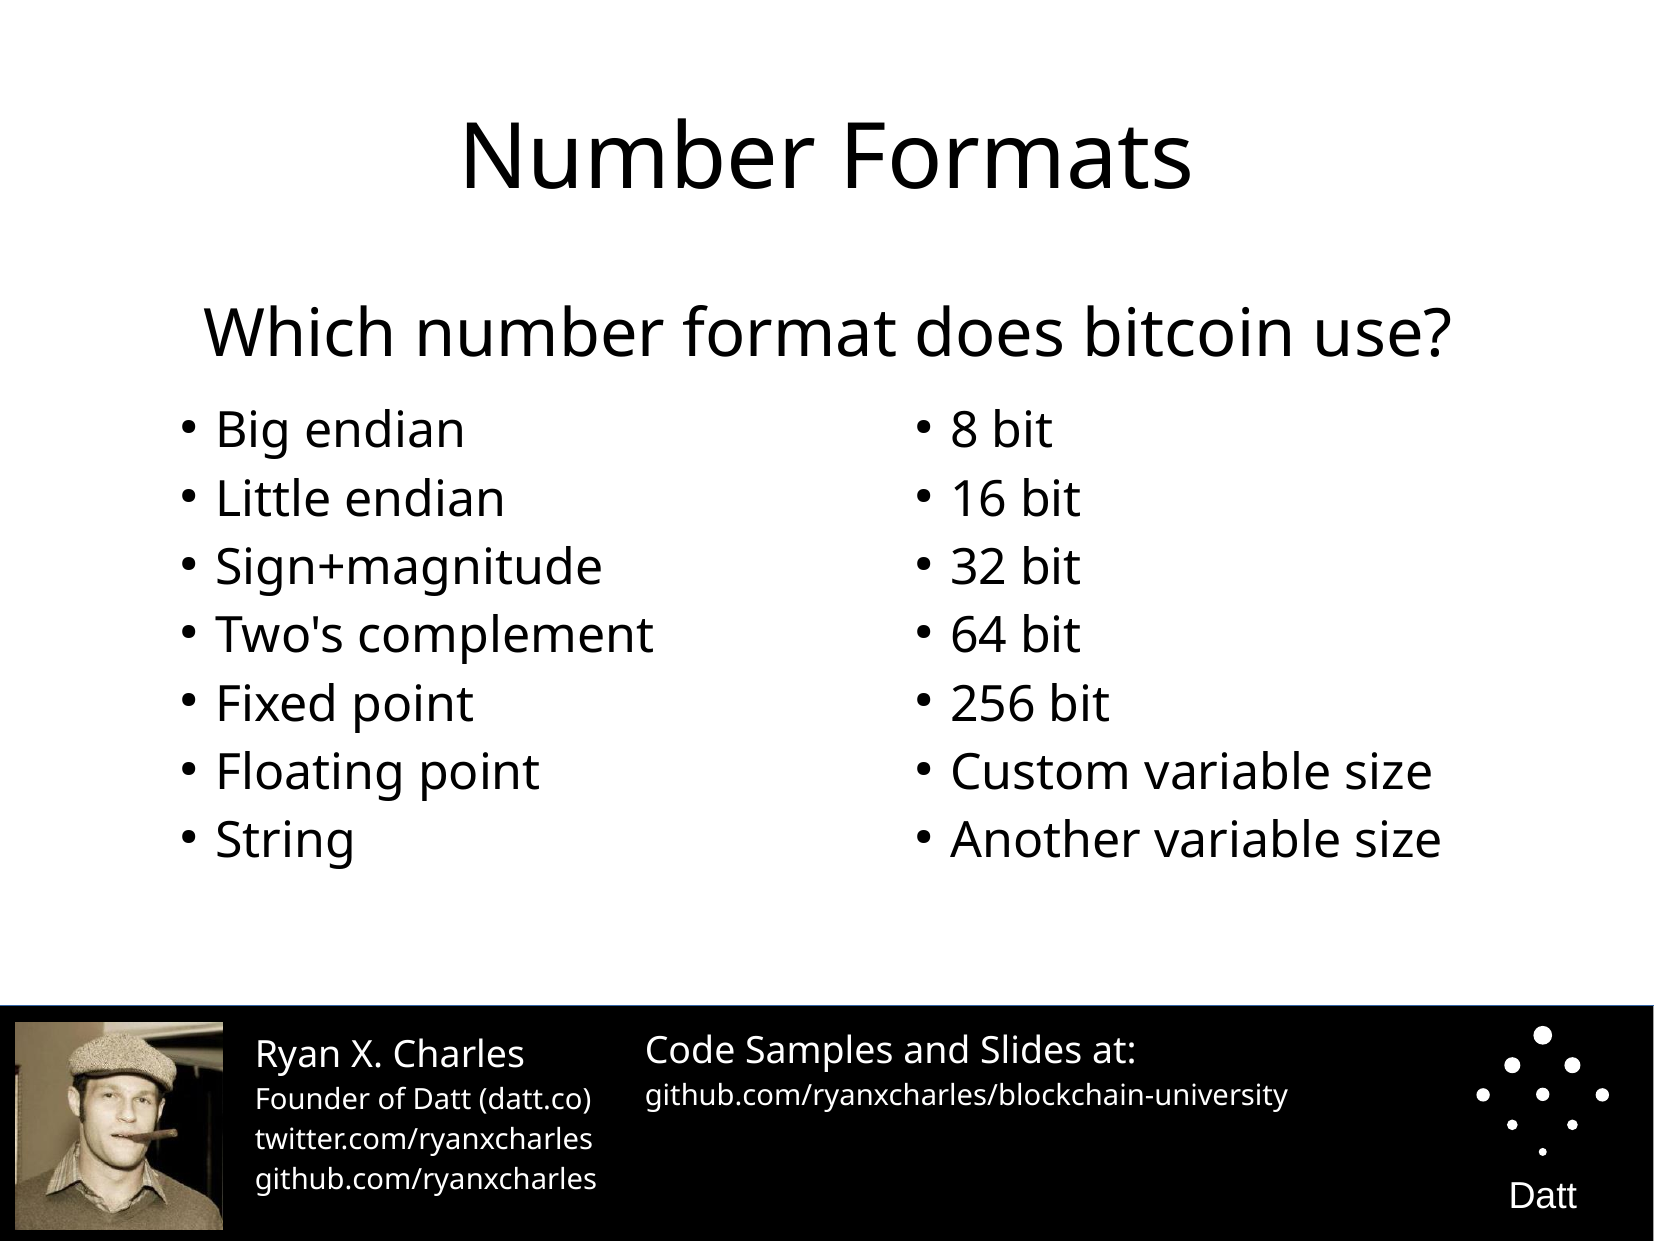

# Number Formats
Which number format does bitcoin use?
Big endian
Little endian
Sign+magnitude
Two's complement
Fixed point
Floating point
String
8 bit
16 bit
32 bit
64 bit
256 bit
Custom variable size
Another variable size
Code Samples and Slides at:
github.com/ryanxcharles/blockchain-university
Ryan X. Charles
Founder of Datt (datt.co)
twitter.com/ryanxcharles
github.com/ryanxcharles
Datt